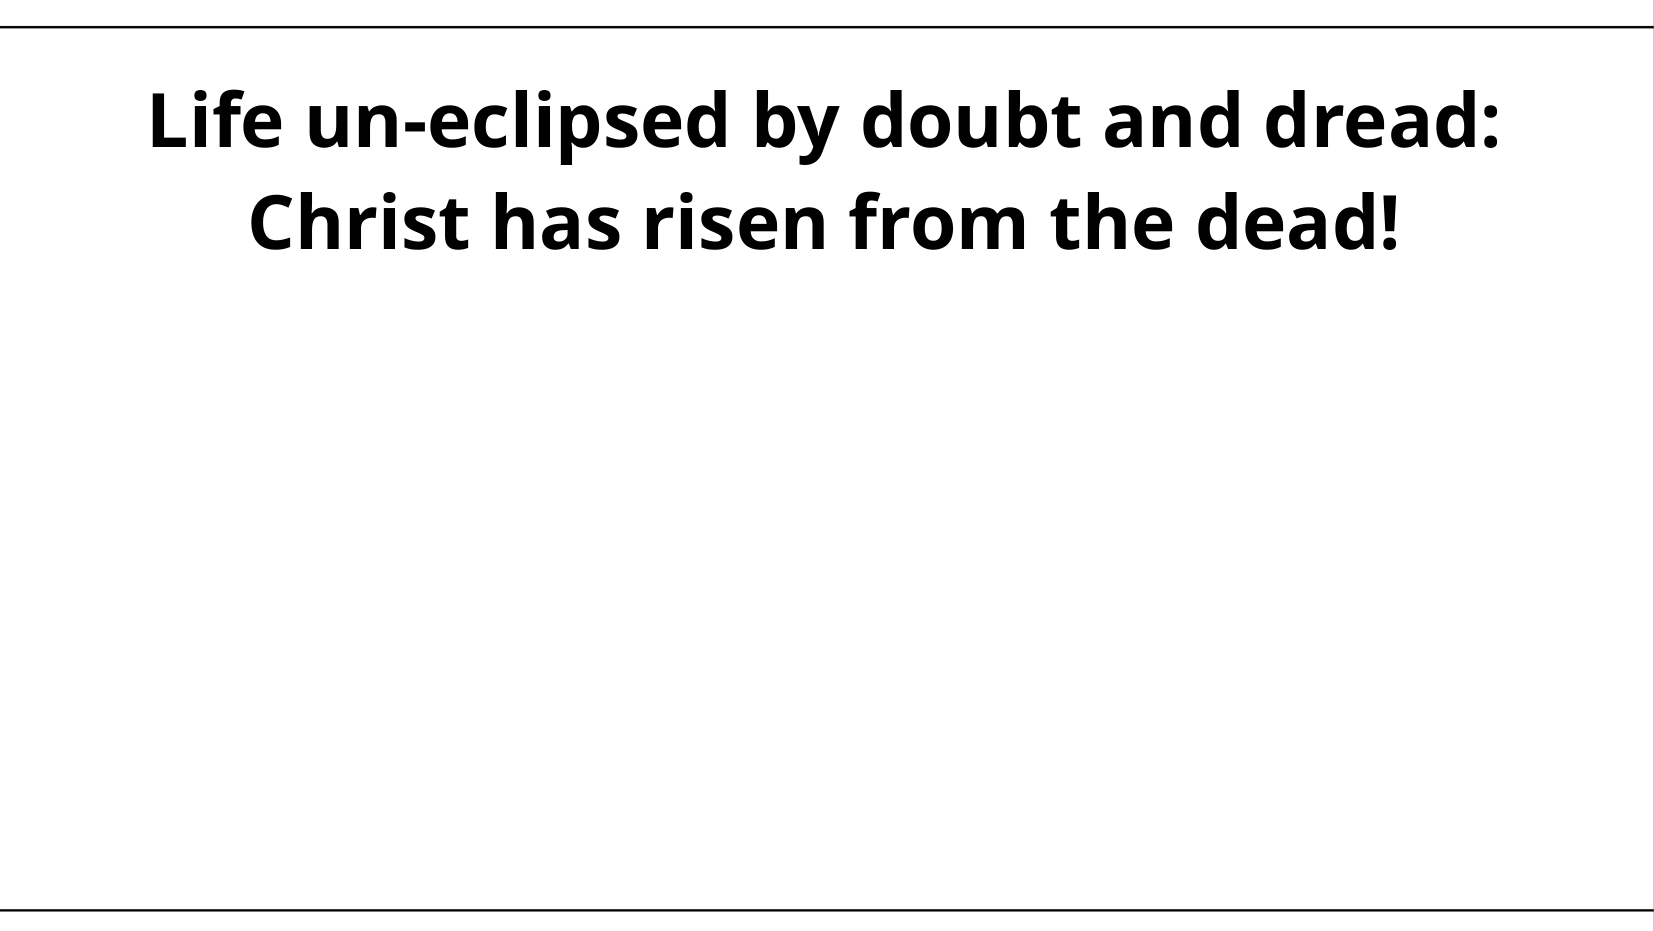

Life un-eclipsed by doubt and dread:
Christ has risen from the dead!